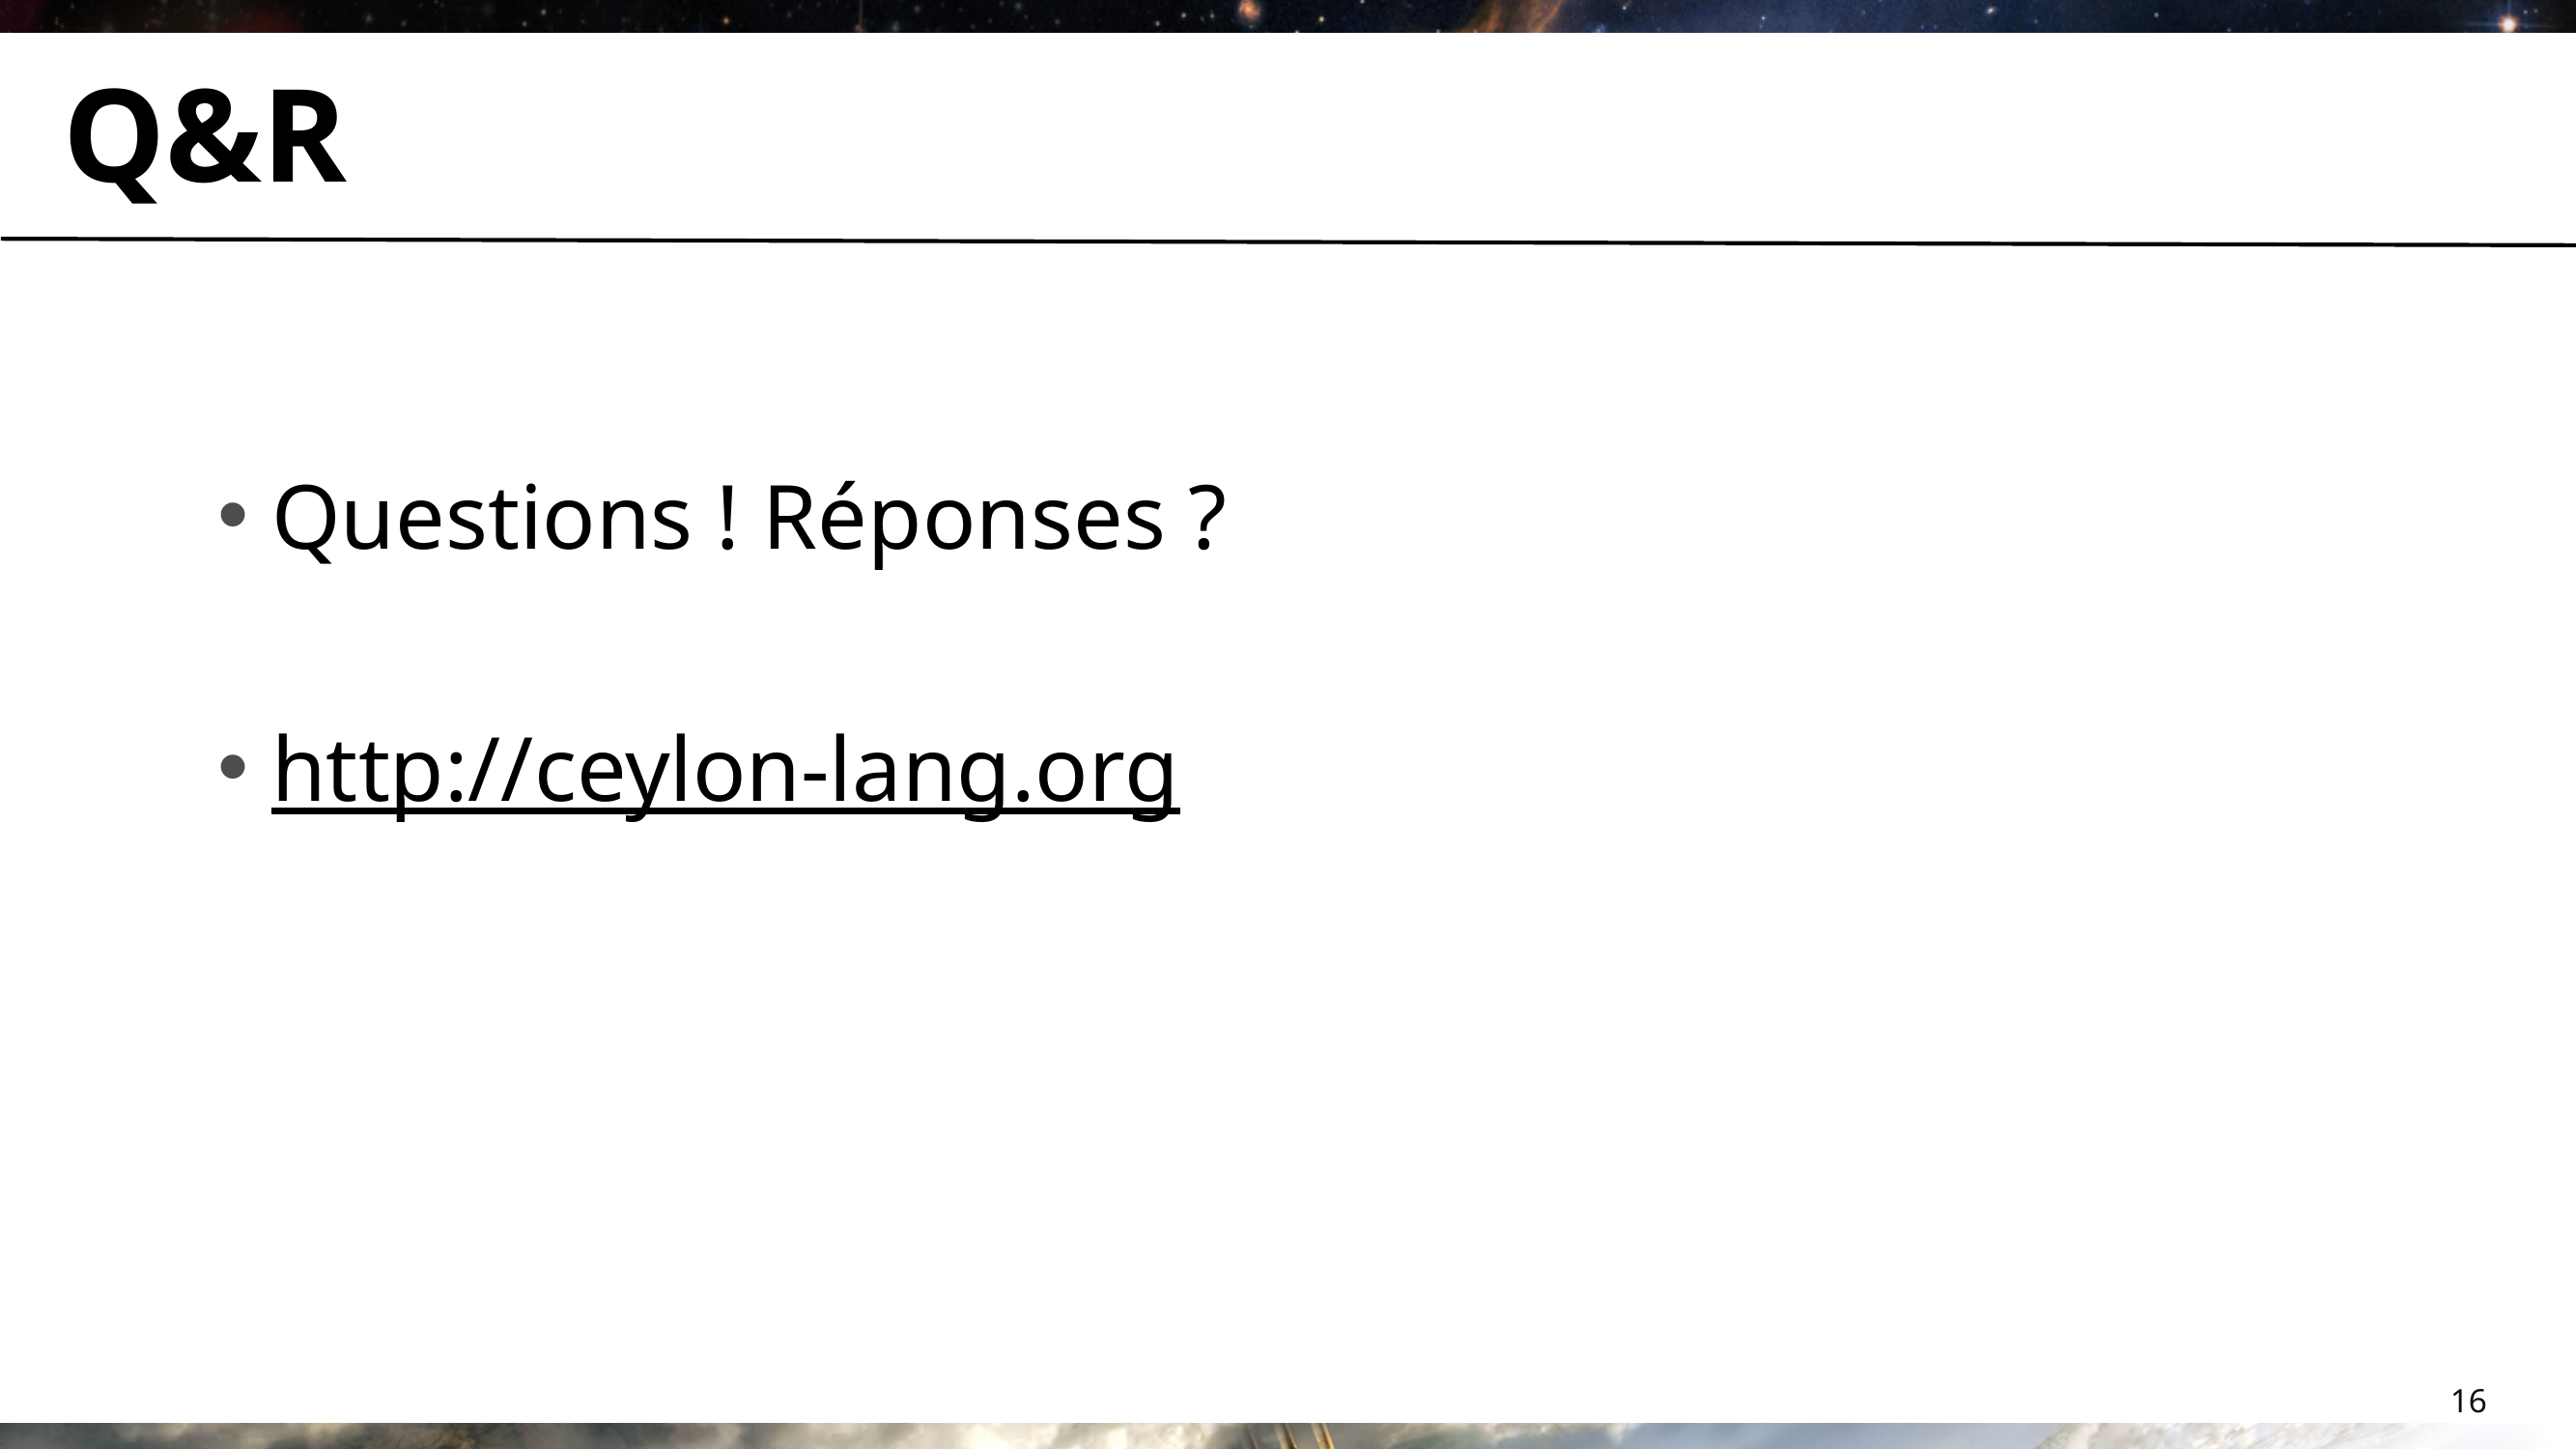

# Q&R
Questions ! Réponses ?
http://ceylon-lang.org